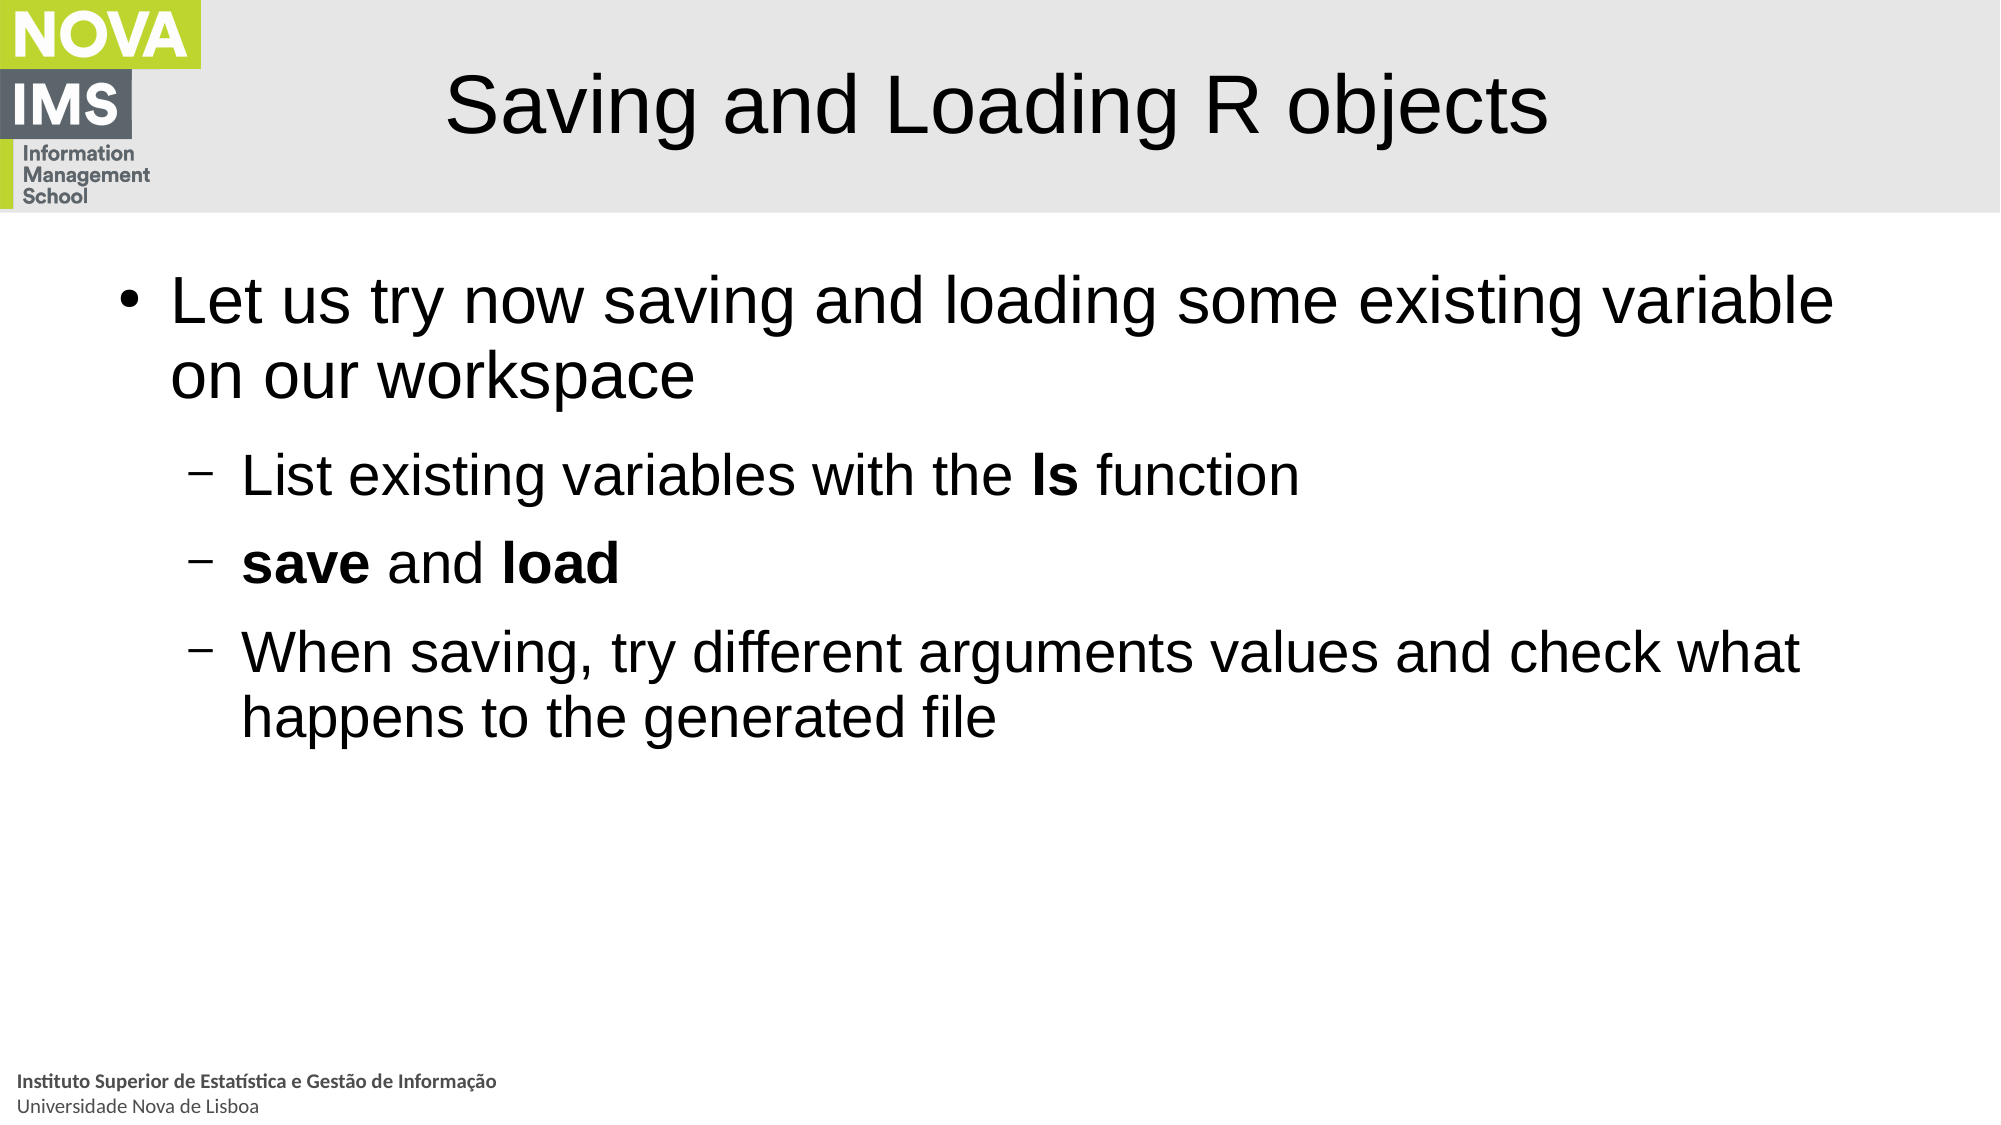

# Saving and Loading R objects
Let us try now saving and loading some existing variable on our workspace
List existing variables with the ls function
save and load
When saving, try different arguments values and check what happens to the generated file